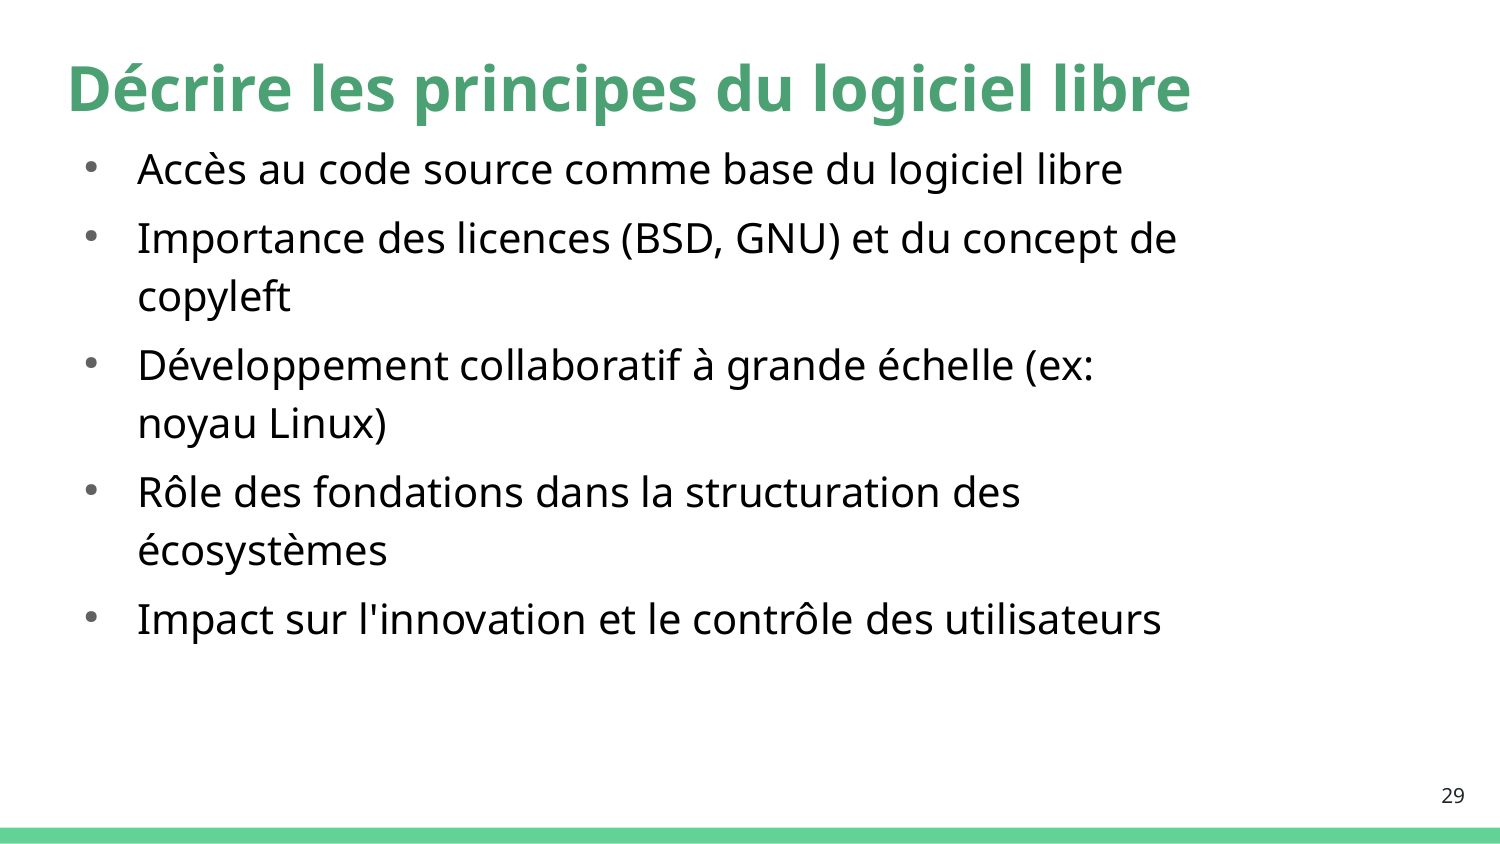

# Décrire les principes du logiciel libre
Accès au code source comme base du logiciel libre
Importance des licences (BSD, GNU) et du concept de copyleft
Développement collaboratif à grande échelle (ex: noyau Linux)
Rôle des fondations dans la structuration des écosystèmes
Impact sur l'innovation et le contrôle des utilisateurs